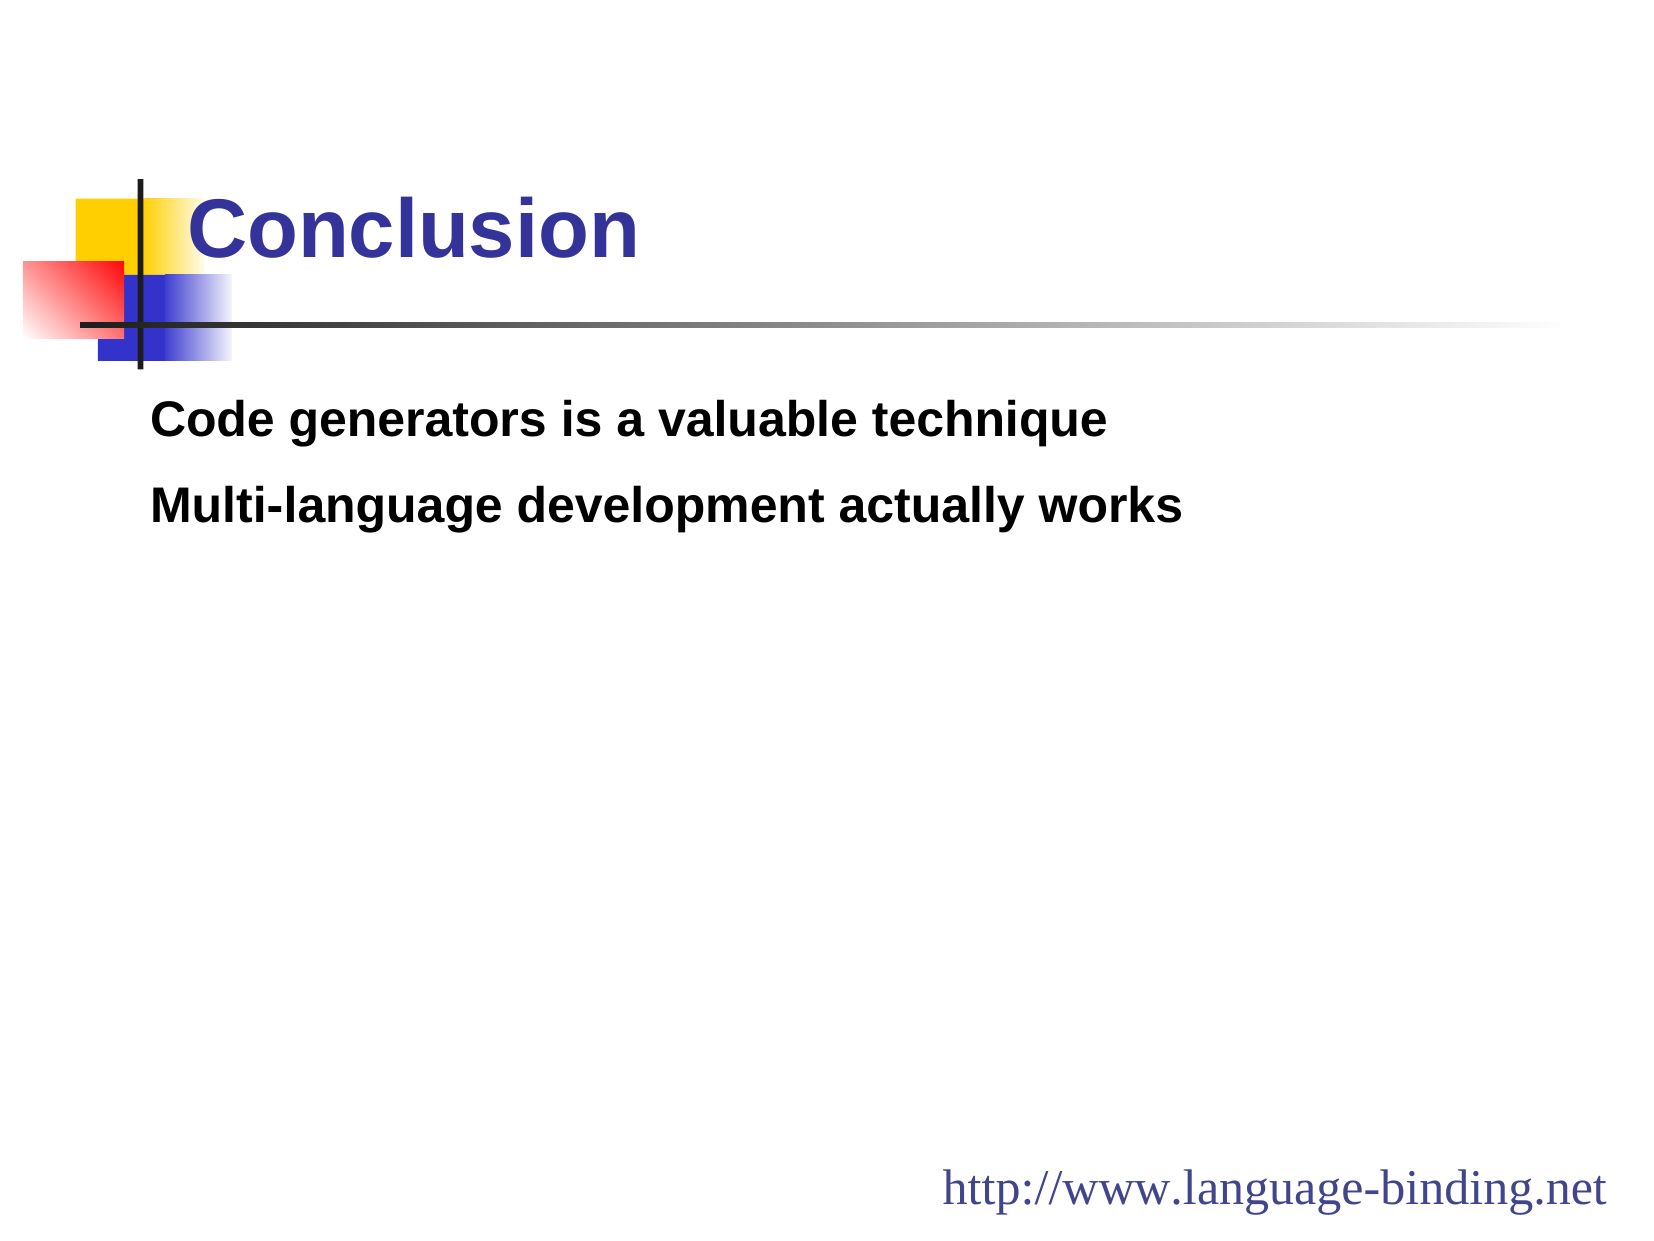

# Conclusion
Code generators is a valuable technique
Multi-language development actually works
http://www.language-binding.net